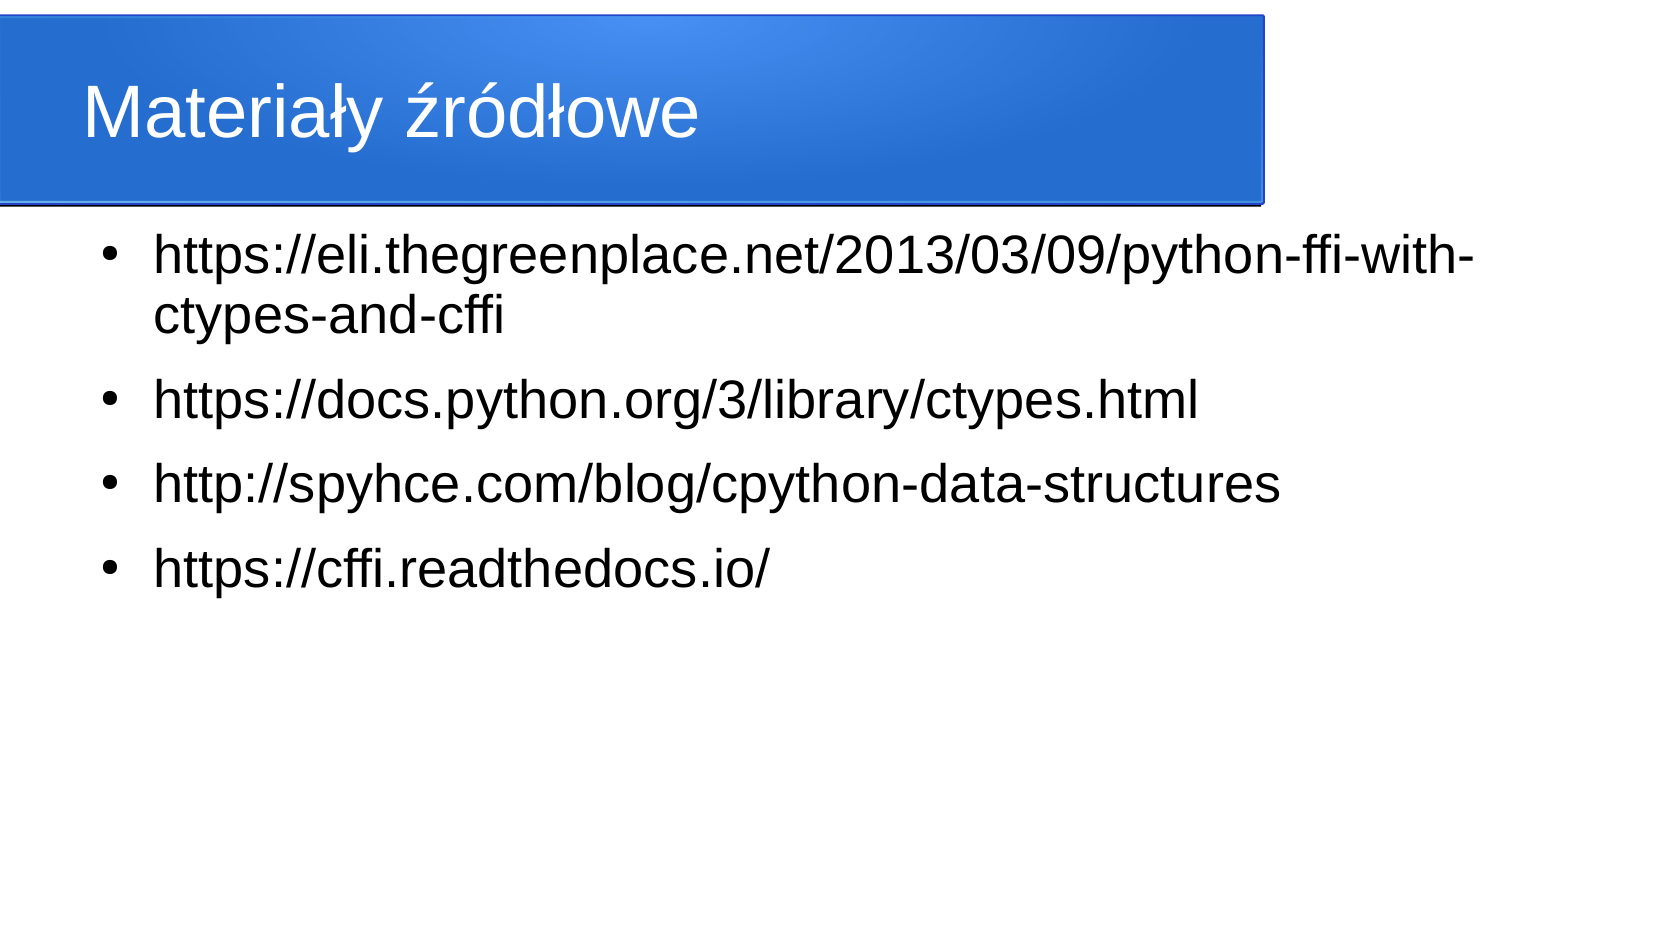

# Materiały źródłowe
https://eli.thegreenplace.net/2013/03/09/python-ffi-with-ctypes-and-cffi
https://docs.python.org/3/library/ctypes.html
http://spyhce.com/blog/cpython-data-structures
https://cffi.readthedocs.io/